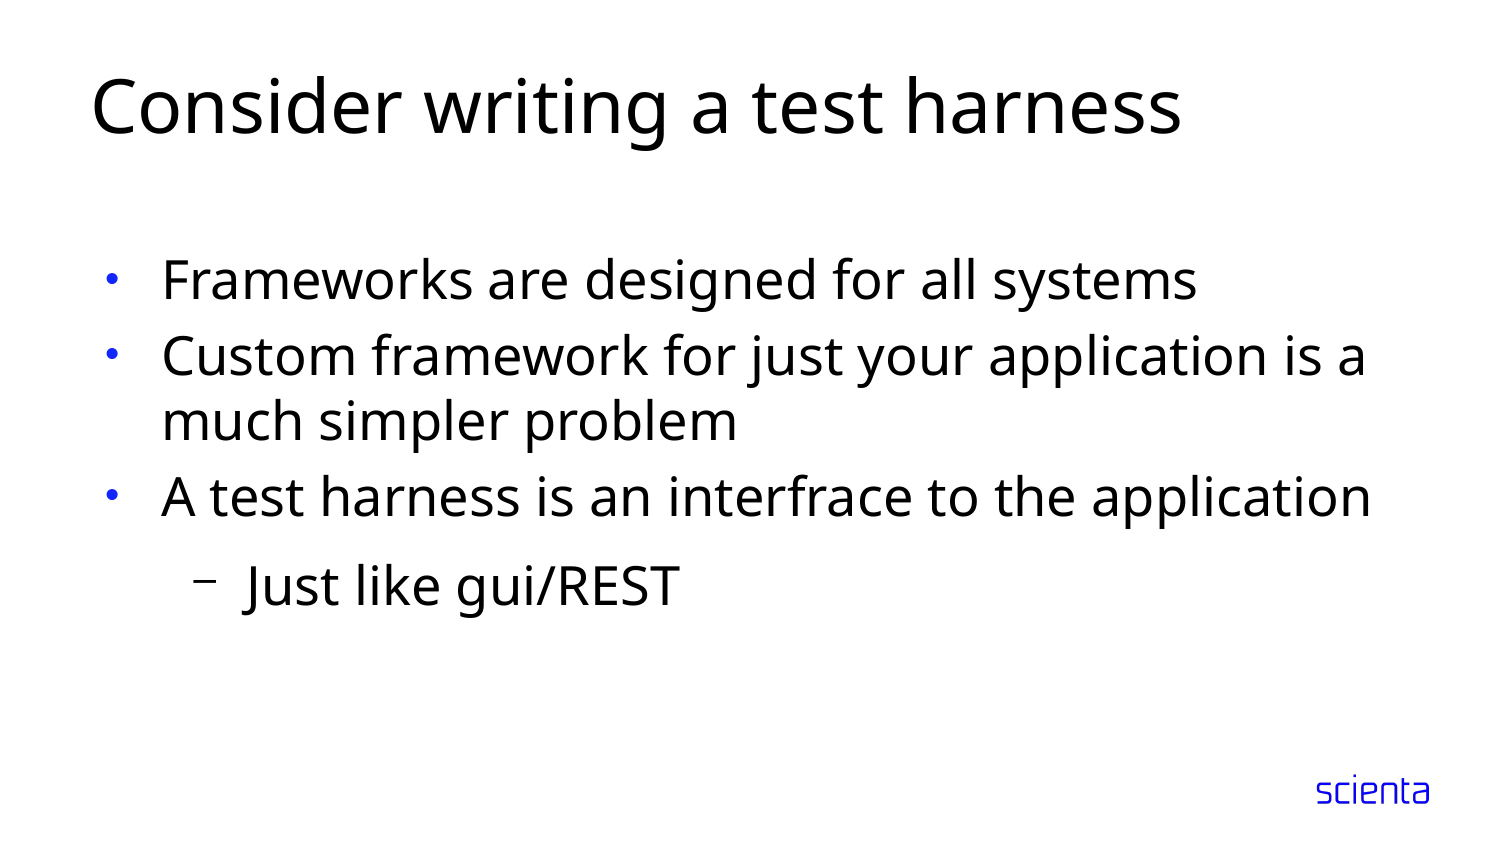

# Consider writing a test harness
Frameworks are designed for all systems
Custom framework for just your application is a much simpler problem
A test harness is an interfrace to the application
Just like gui/REST